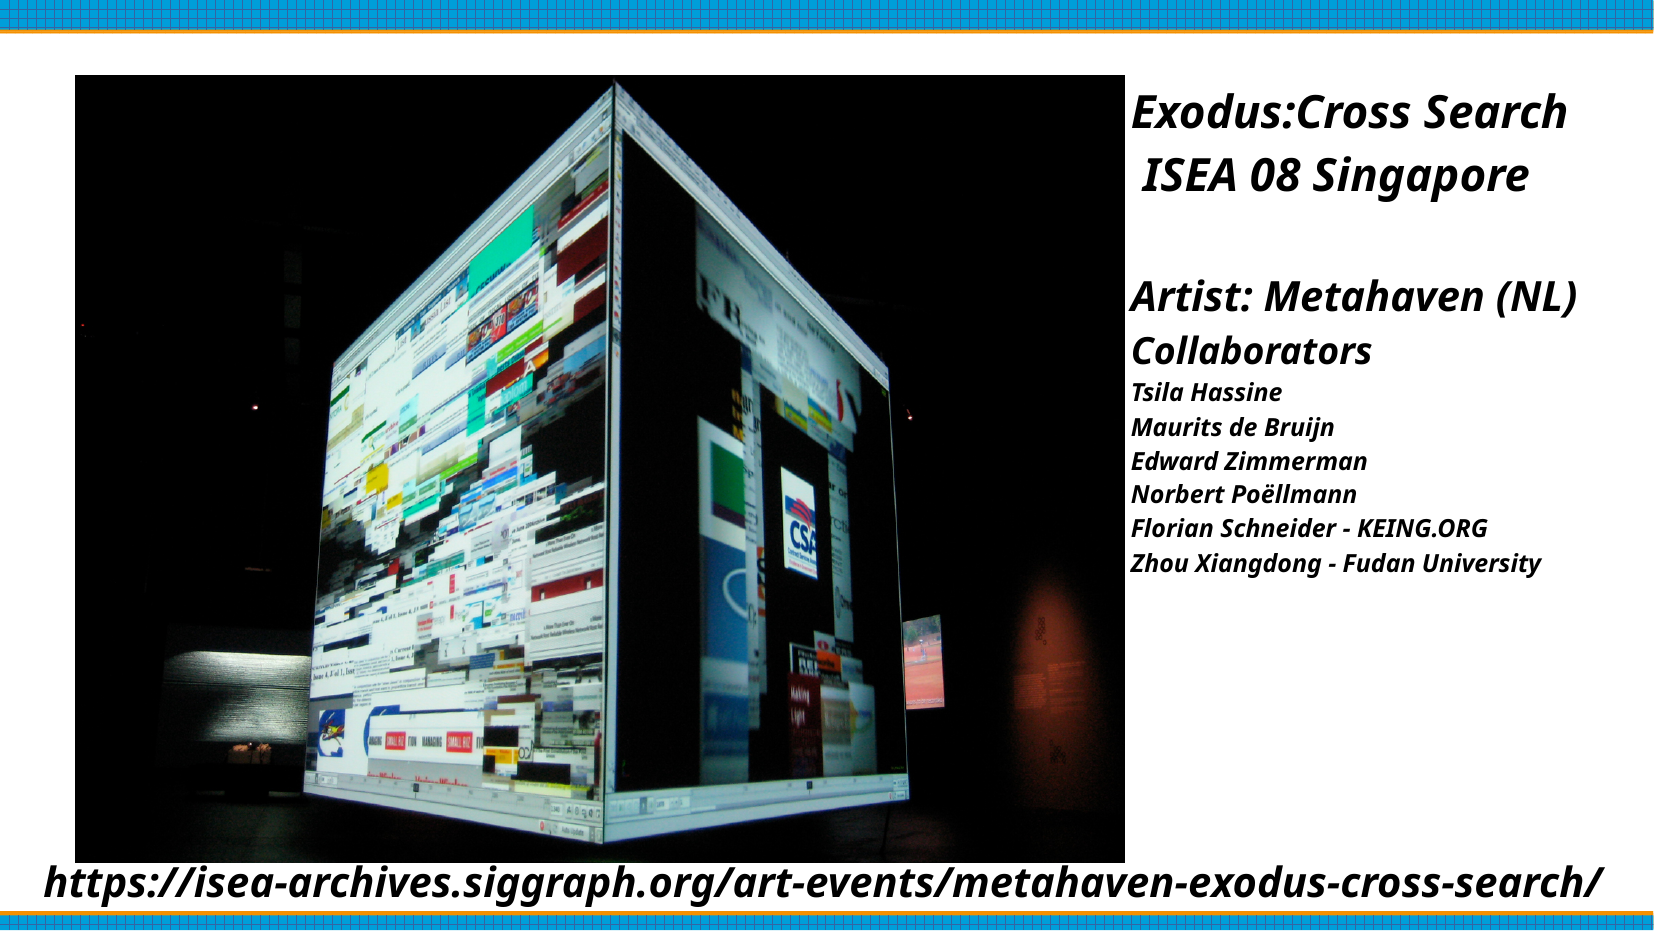

Exodus:Cross Search
 ISEA 08 Singapore
Artist: Metahaven (NL)
Collaborators
Tsila Hassine
Maurits de Bruijn
Edward Zimmerman
Norbert Poëllmann
Florian Schneider - KEING.ORG
Zhou Xiangdong - Fudan University
#
https://isea-archives.siggraph.org/art-events/metahaven-exodus-cross-search/